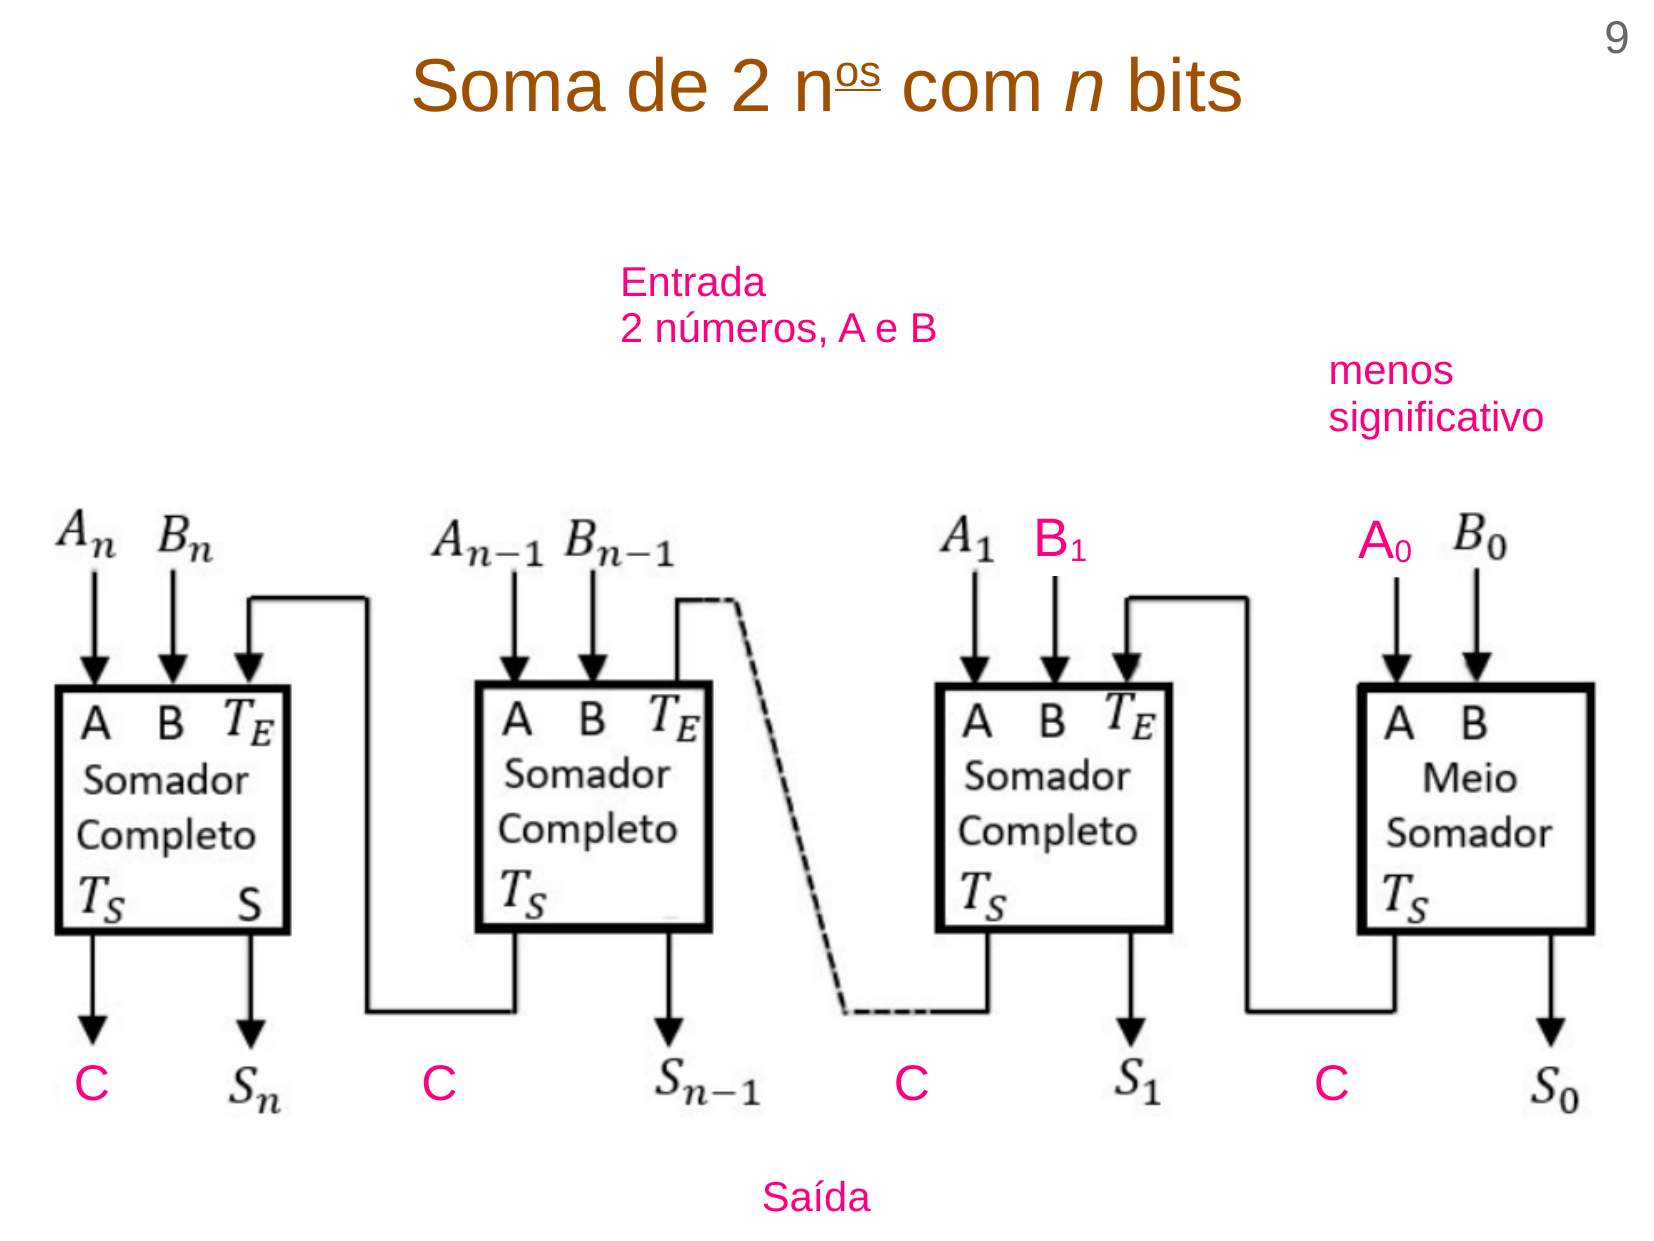

9
# Soma de 2 nos com n bits
Entrada
2 números, A e B
menos
significativo
B1
A0
C
C
C
C
Saída